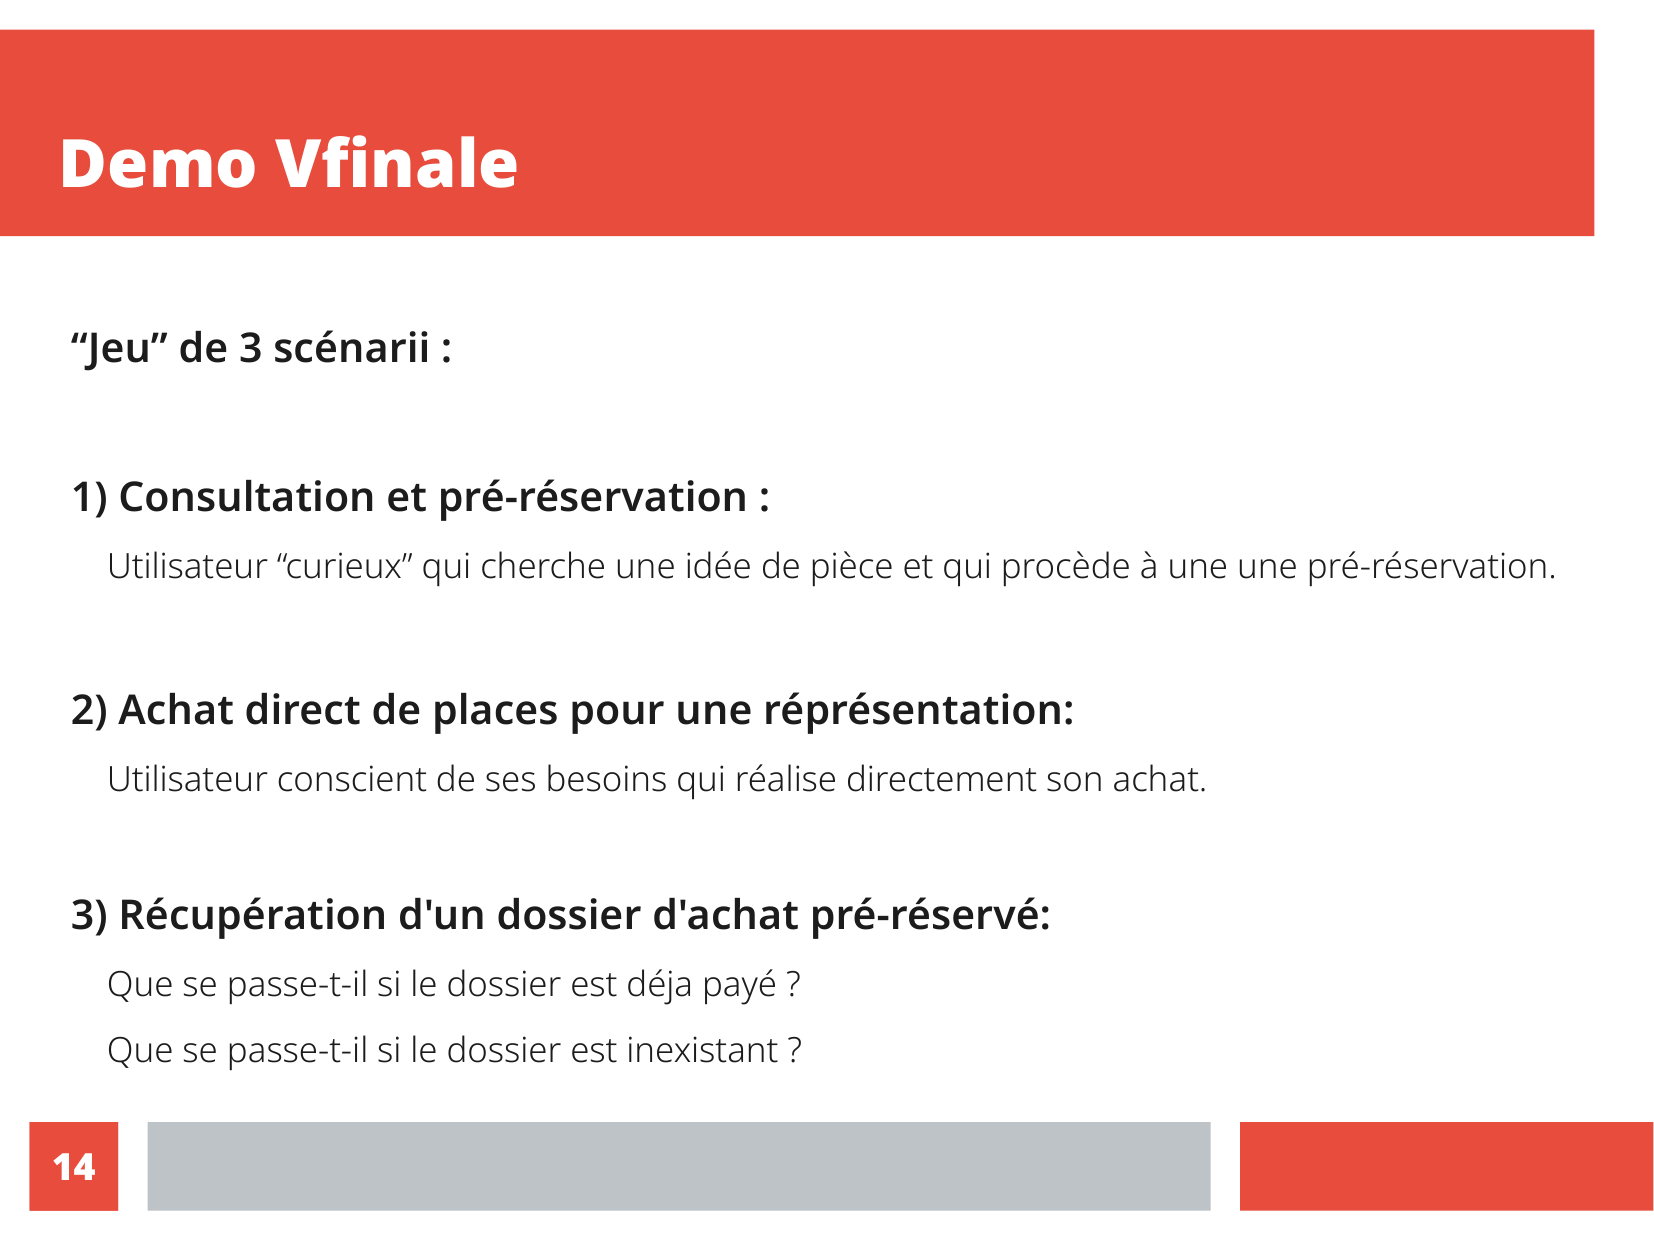

# Demo Vfinale
“Jeu” de 3 scénarii :
1) Consultation et pré-réservation :
Utilisateur “curieux” qui cherche une idée de pièce et qui procède à une une pré-réservation.
2) Achat direct de places pour une réprésentation:
Utilisateur conscient de ses besoins qui réalise directement son achat.
3) Récupération d'un dossier d'achat pré-réservé:
Que se passe-t-il si le dossier est déja payé ?
Que se passe-t-il si le dossier est inexistant ?
14